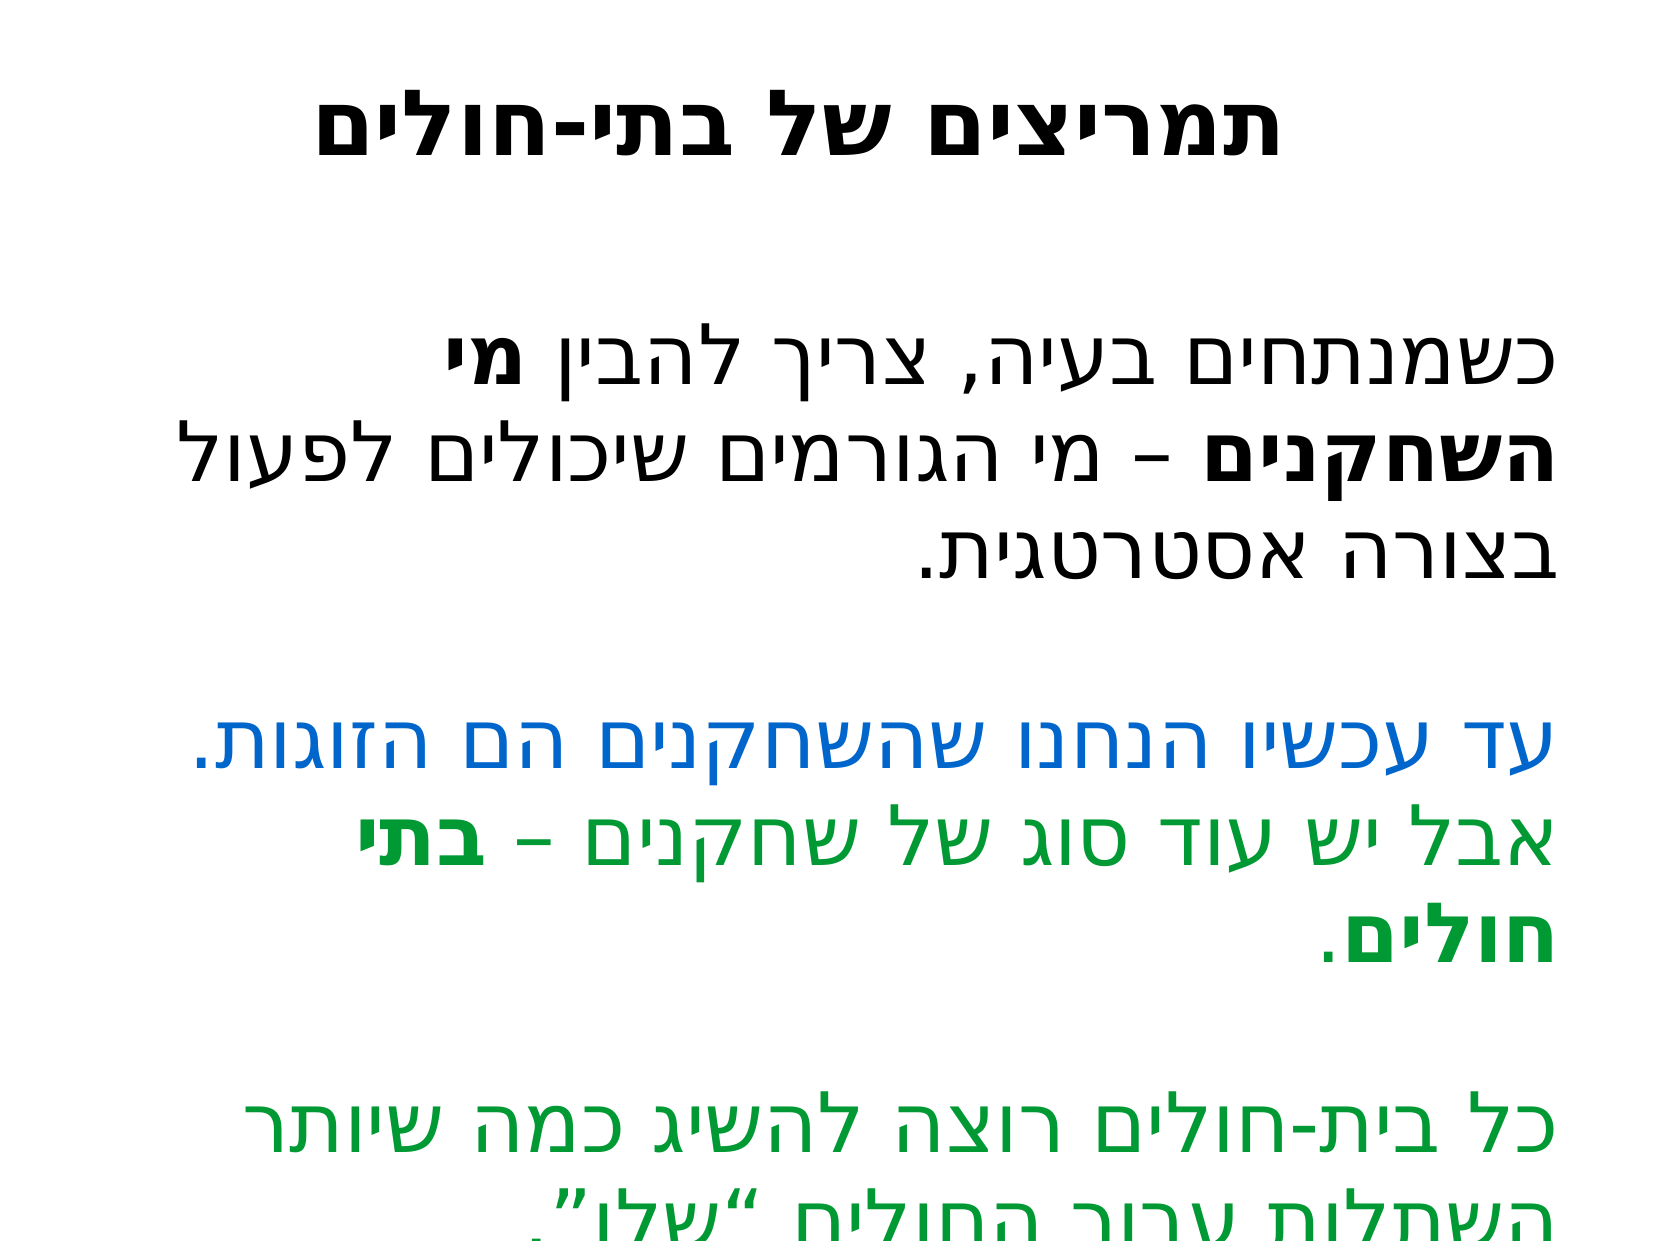

# תמריצים של בתי-חולים
כשמנתחים בעיה, צריך להבין מי השחקנים – מי הגורמים שיכולים לפעול בצורה אסטרטגית.
עד עכשיו הנחנו שהשחקנים הם הזוגות.
אבל יש עוד סוג של שחקנים – בתי חולים.
כל בית-חולים רוצה להשיג כמה שיותר השתלות עבור החולים “שלו”.
לפעמים כדאי לבית-חולים להסתיר זוגות!